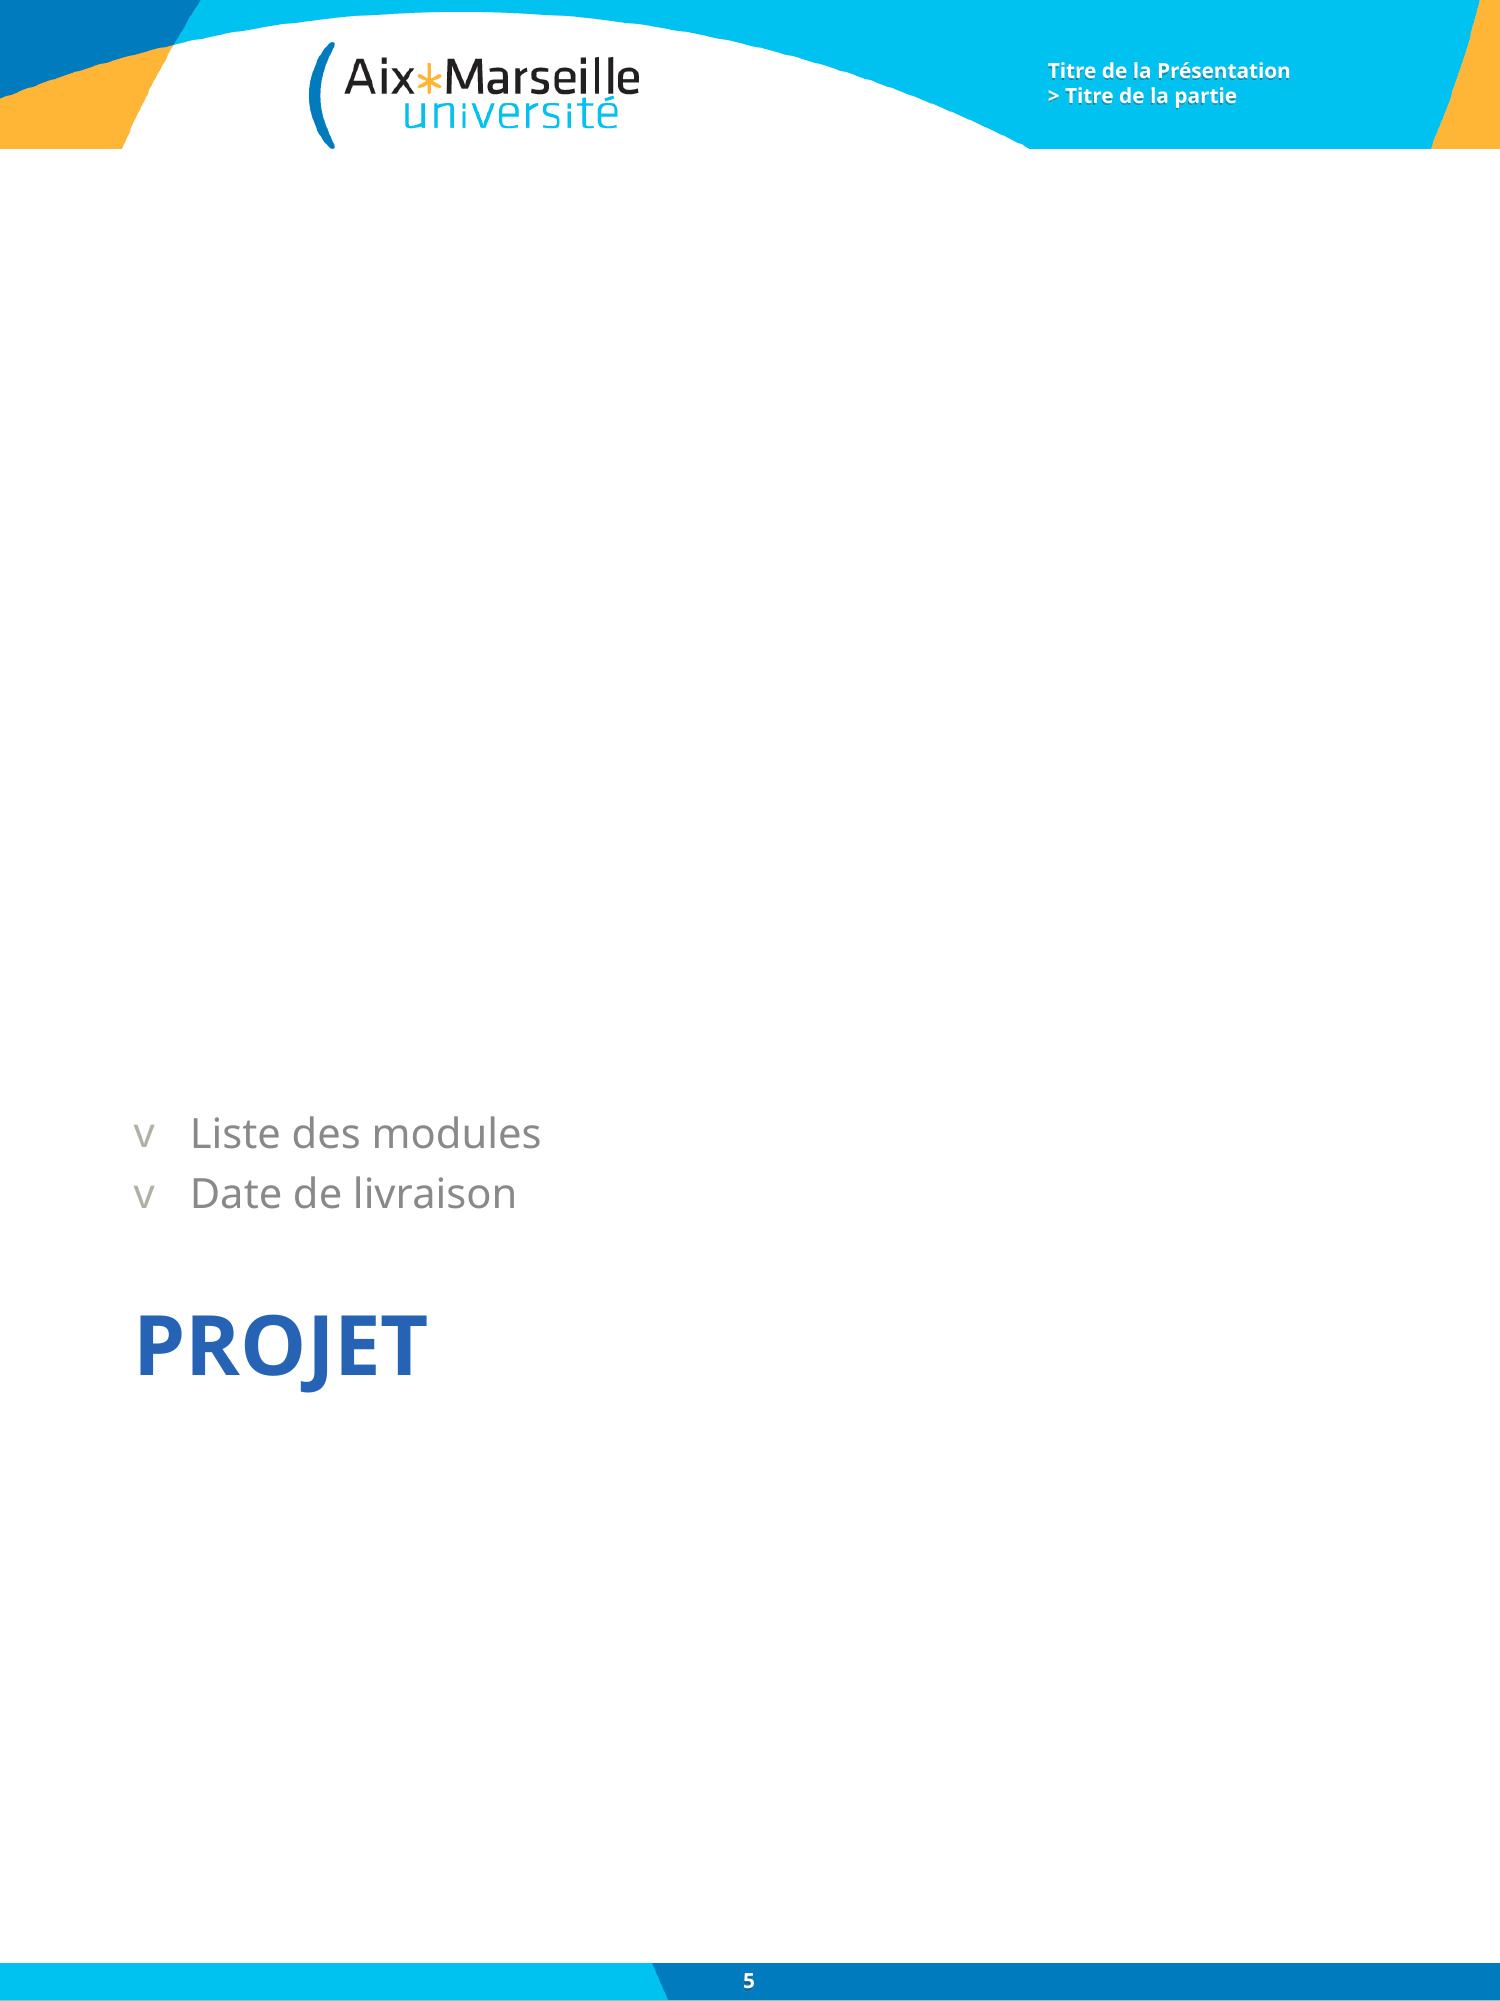

Titre de la Présentation
> Titre de la partie
Liste des modules
Date de livraison
# Projet